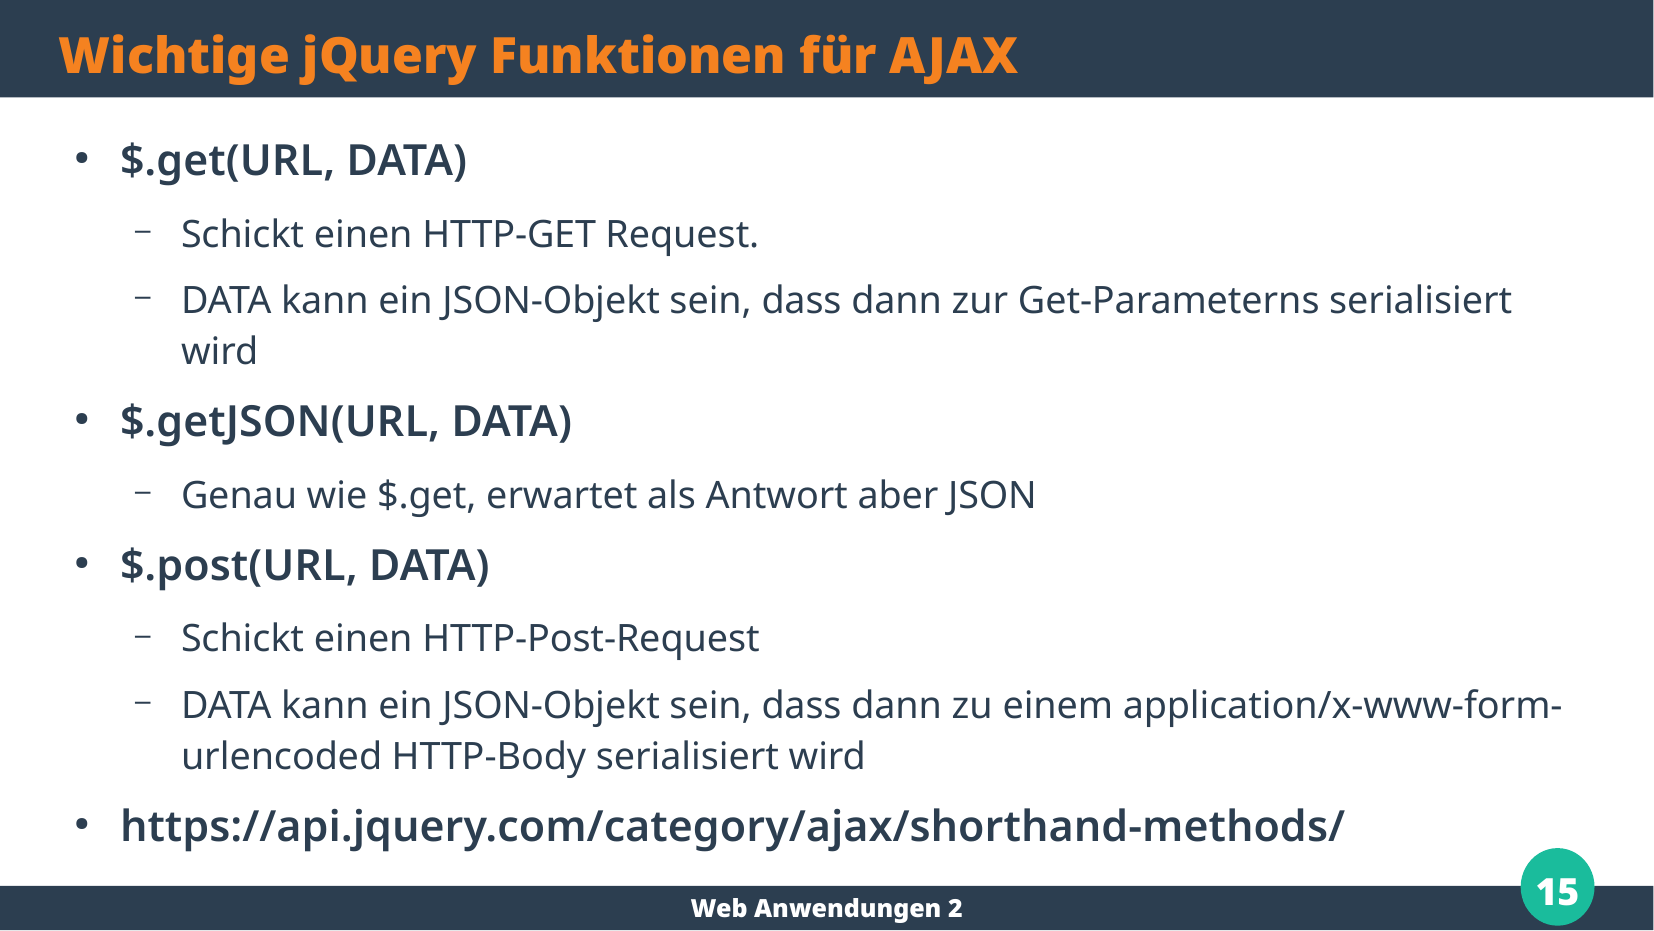

# Wichtige jQuery Funktionen für AJAX
$.get(URL, DATA)
Schickt einen HTTP-GET Request.
DATA kann ein JSON-Objekt sein, dass dann zur Get-Parameterns serialisiert wird
$.getJSON(URL, DATA)
Genau wie $.get, erwartet als Antwort aber JSON
$.post(URL, DATA)
Schickt einen HTTP-Post-Request
DATA kann ein JSON-Objekt sein, dass dann zu einem application/x-www-form-urlencoded HTTP-Body serialisiert wird
https://api.jquery.com/category/ajax/shorthand-methods/
15